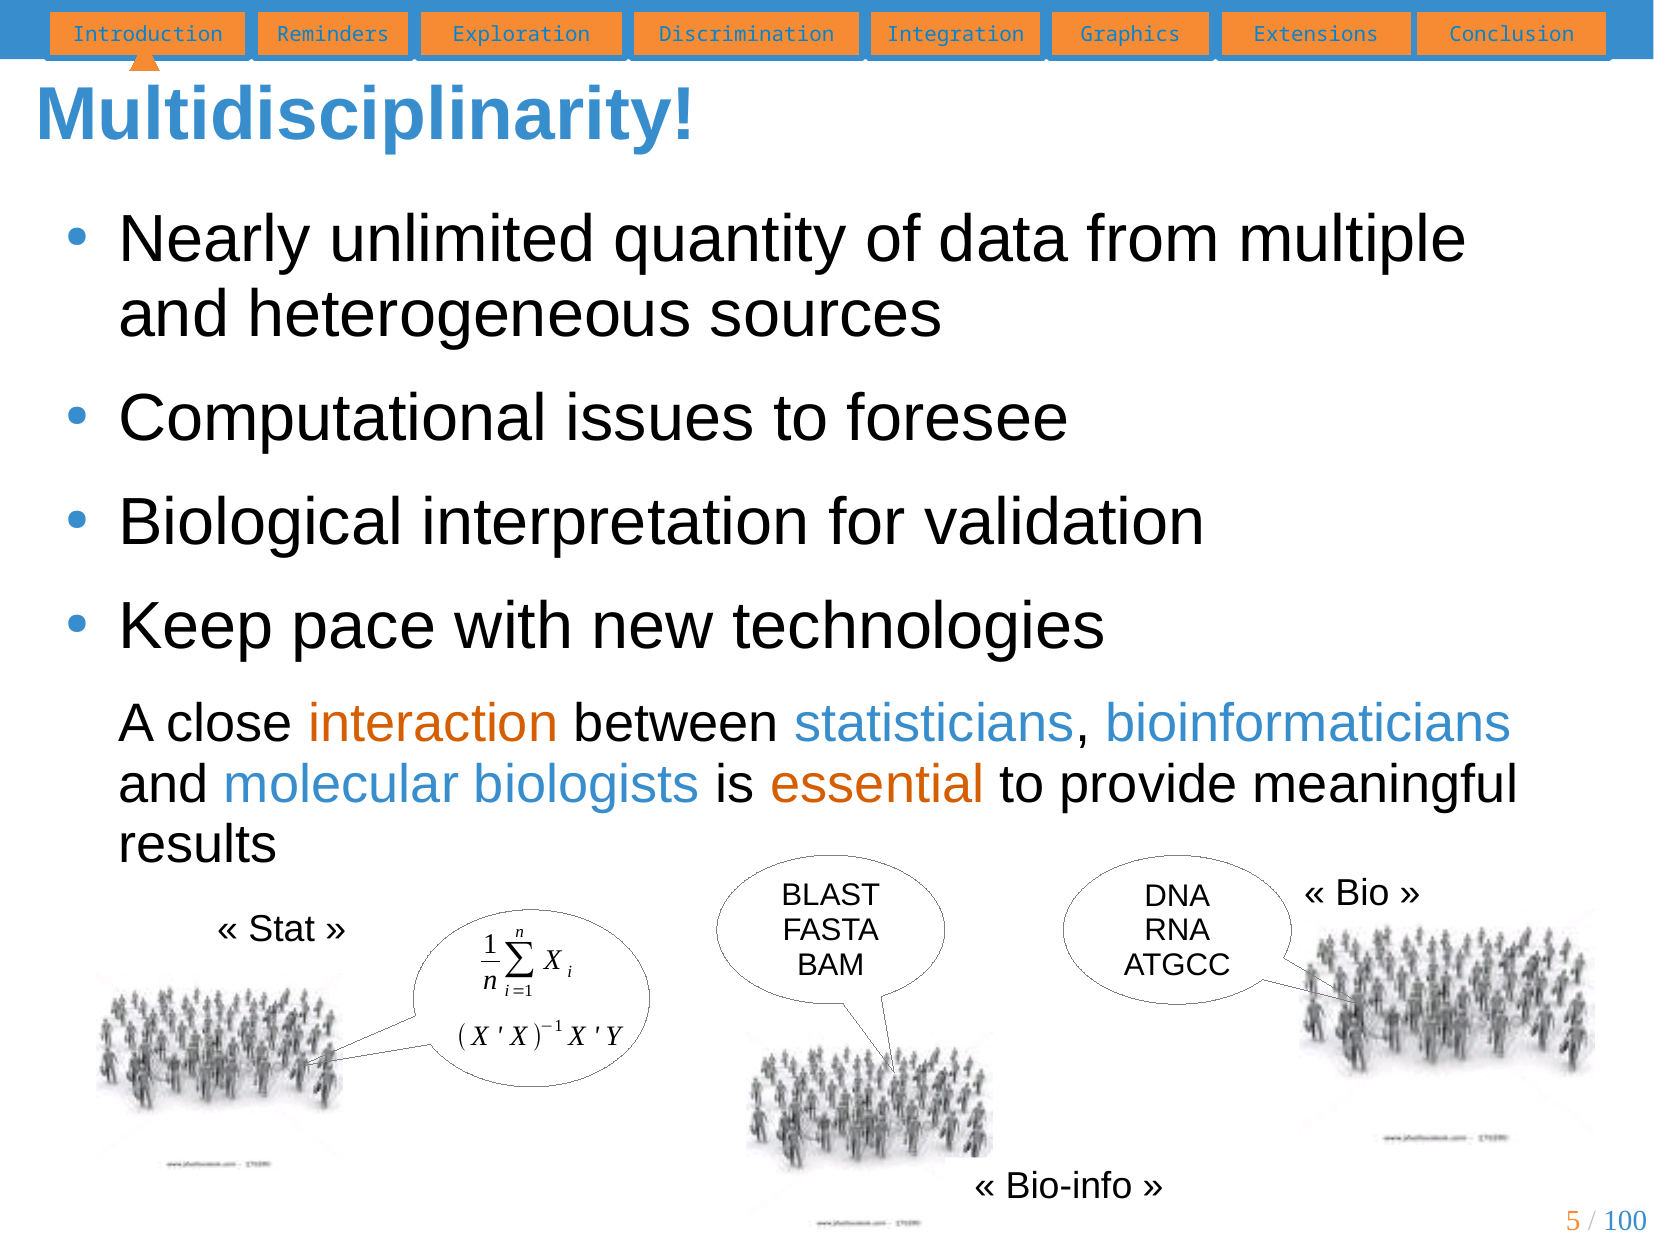

# Multidisciplinarity!
Nearly unlimited quantity of data from multiple and heterogeneous sources
Computational issues to foresee
Biological interpretation for validation
Keep pace with new technologies
A close interaction between statisticians, bioinformaticians and molecular biologists is essential to provide meaningful results
BLAST
FASTA
BAM
DNA
RNA
ATGCC
« Bio »
« Stat »
« Bio-info »
5